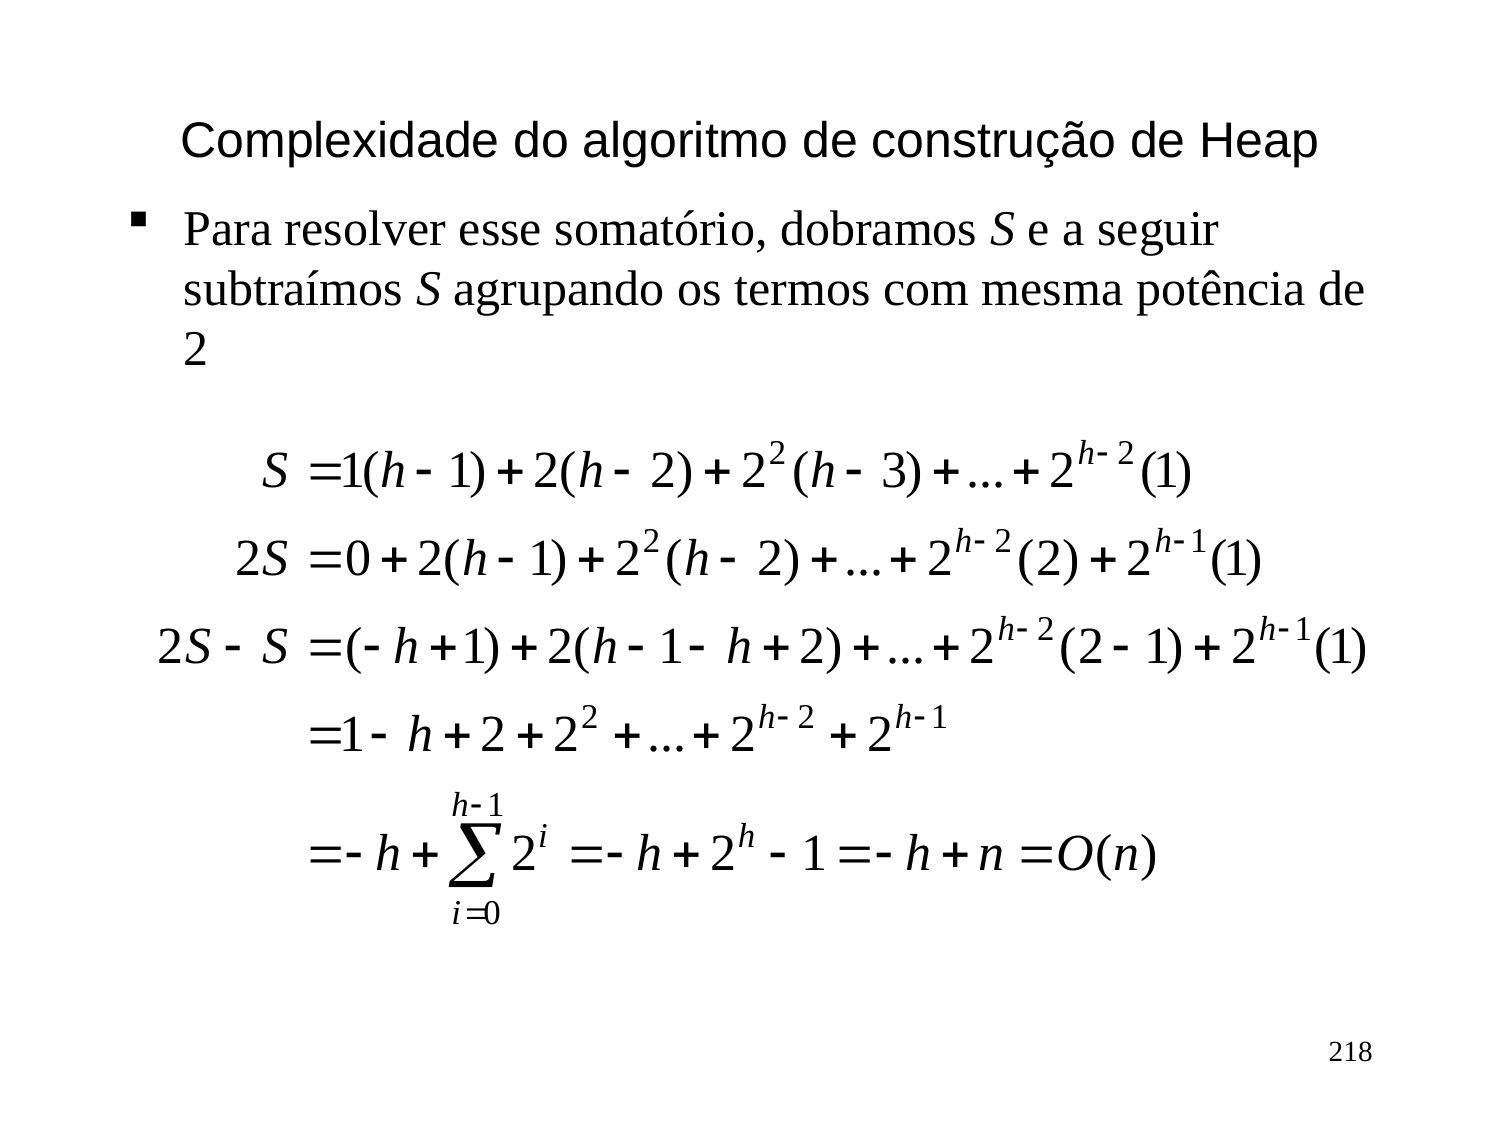

# Complexidade do algoritmo de construção de Heap
Para resolver esse somatório, dobramos S e a seguir subtraímos S agrupando os termos com mesma potência de 2
218